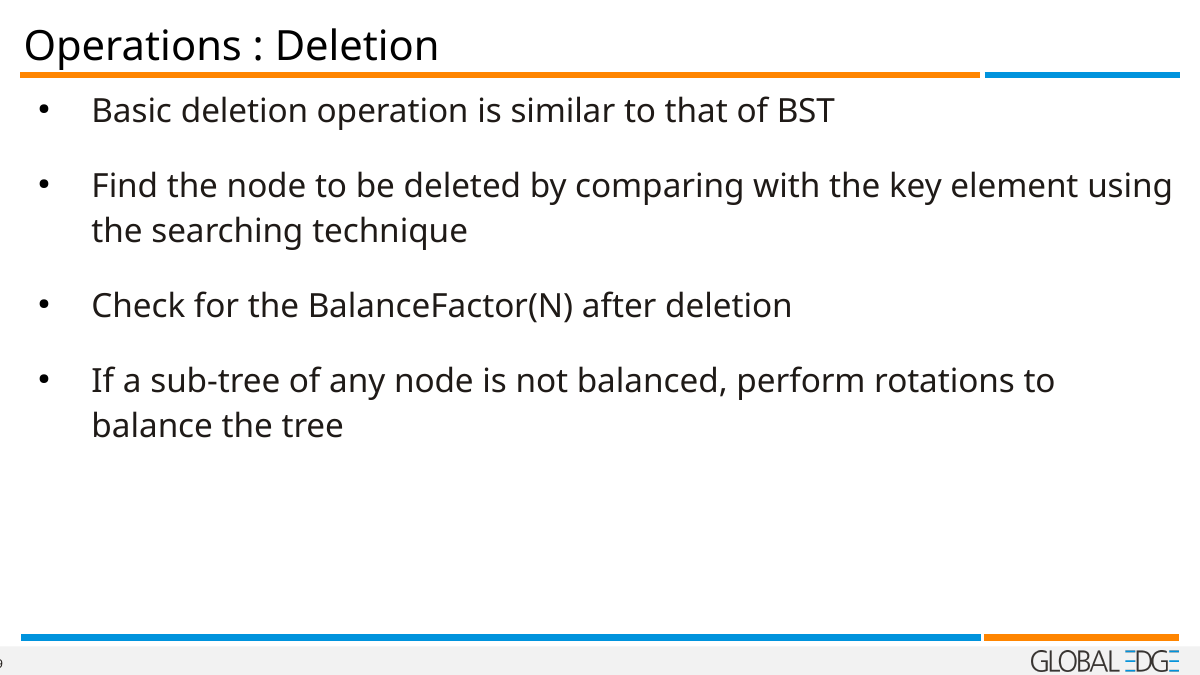

# Operations : Deletion
Basic deletion operation is similar to that of BST
Find the node to be deleted by comparing with the key element using the searching technique
Check for the BalanceFactor(N) after deletion
If a sub-tree of any node is not balanced, perform rotations to balance the tree